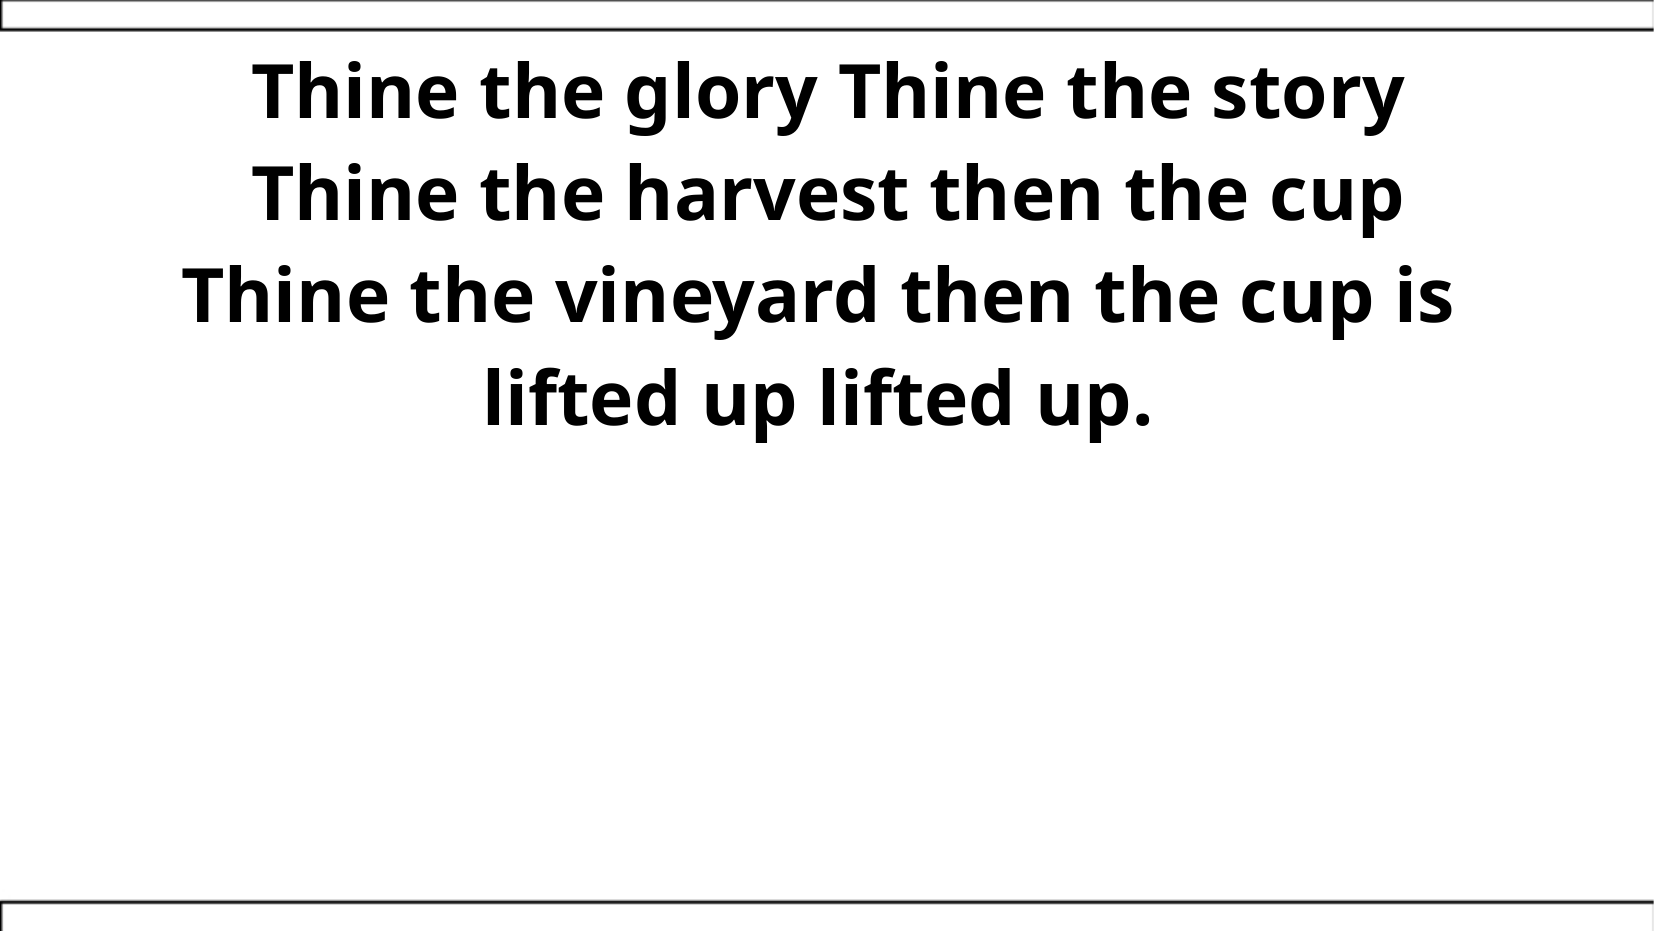

Thine the glory Thine the story
Thine the harvest then the cup
Thine the vineyard then the cup is
lifted up lifted up.